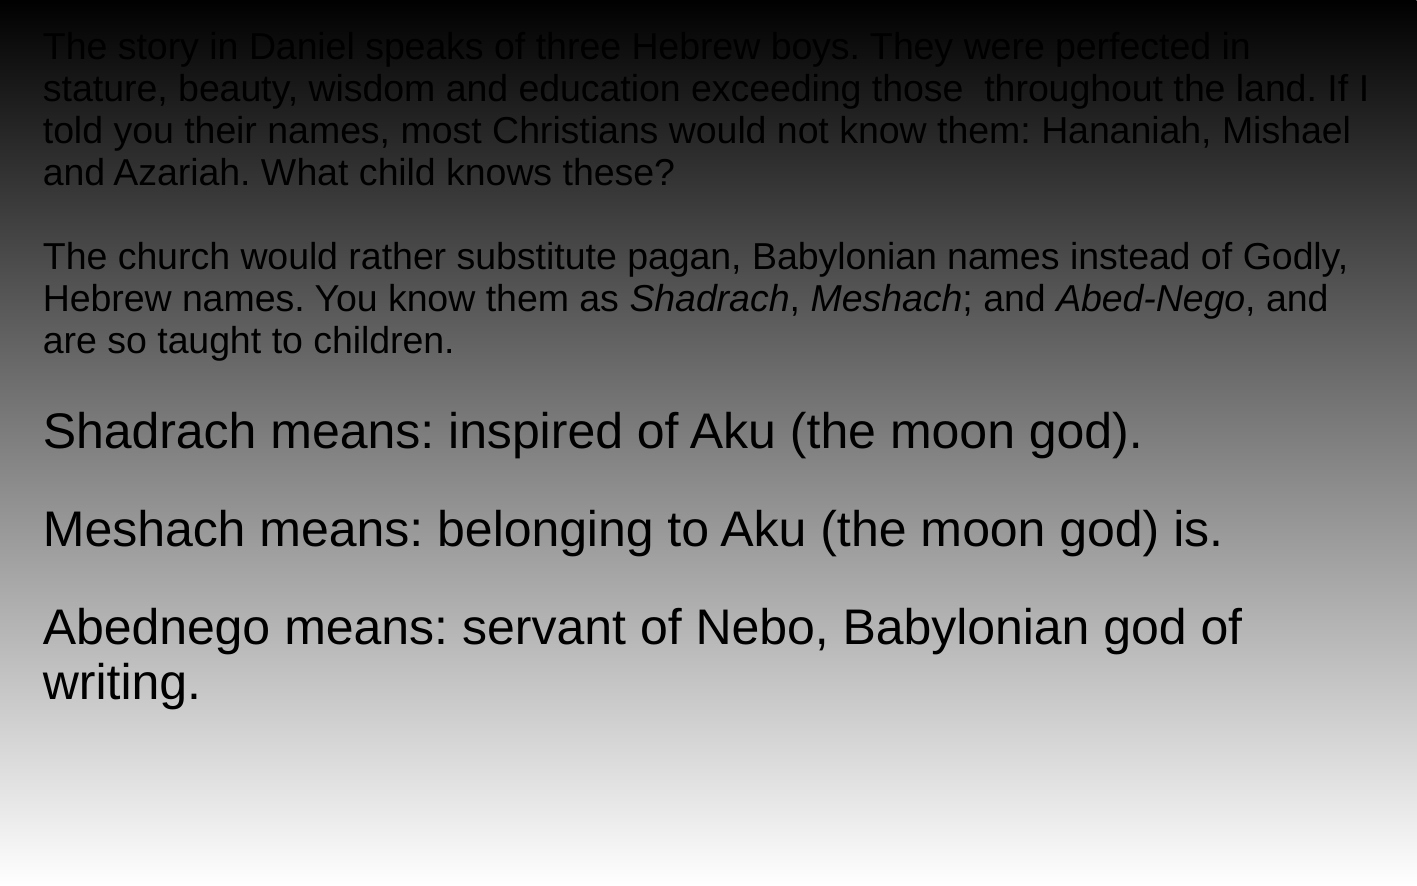

The story in Daniel speaks of three Hebrew boys. They were perfected in stature, beauty, wisdom and education exceeding those throughout the land. If I told you their names, most Christians would not know them: Hananiah, Mishael and Azariah. What child knows these?
The church would rather substitute pagan, Babylonian names instead of Godly, Hebrew names. You know them as Shadrach, Meshach; and Abed-Nego, and are so taught to children.
Shadrach means: inspired of Aku (the moon god).
Meshach means: belonging to Aku (the moon god) is.
Abednego means: servant of Nebo, Babylonian god of writing.